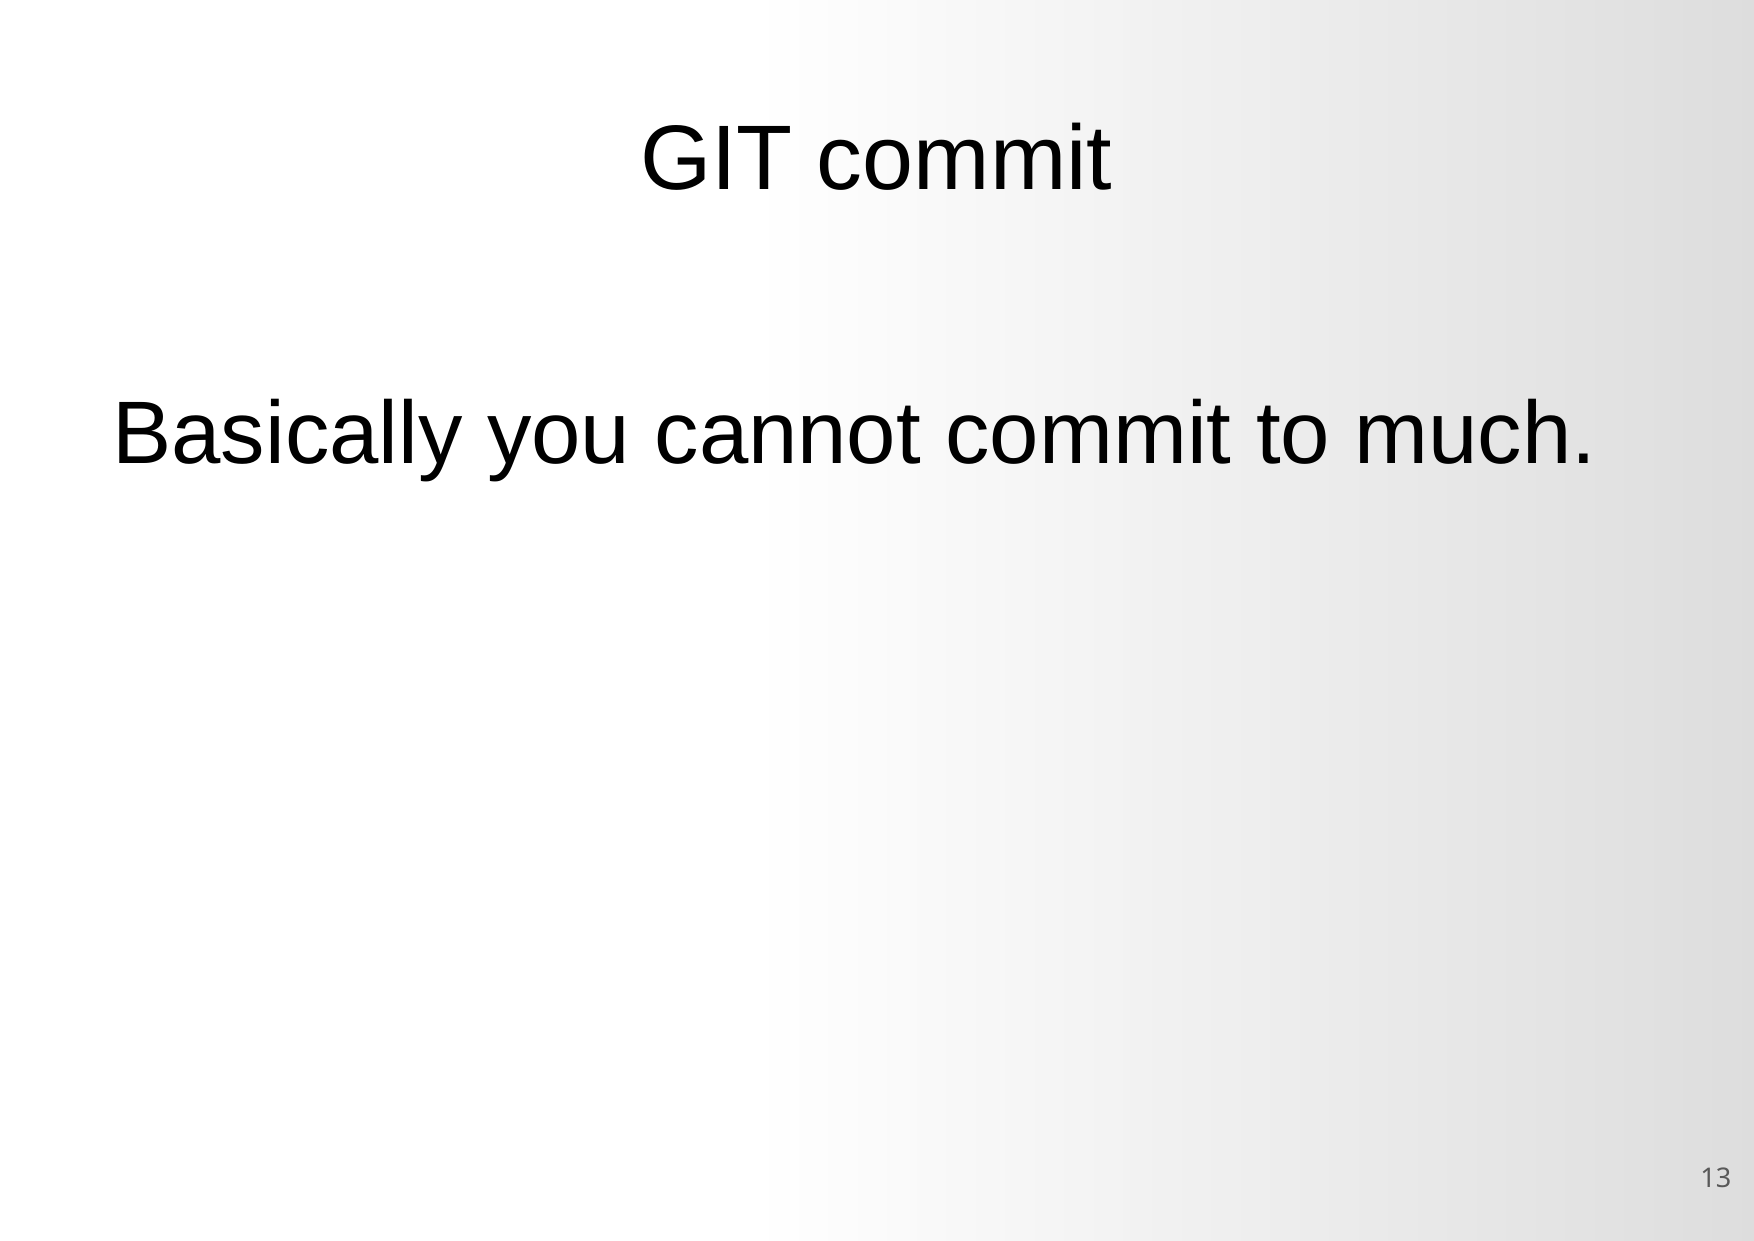

# GIT commit
 Basically you cannot commit to much.